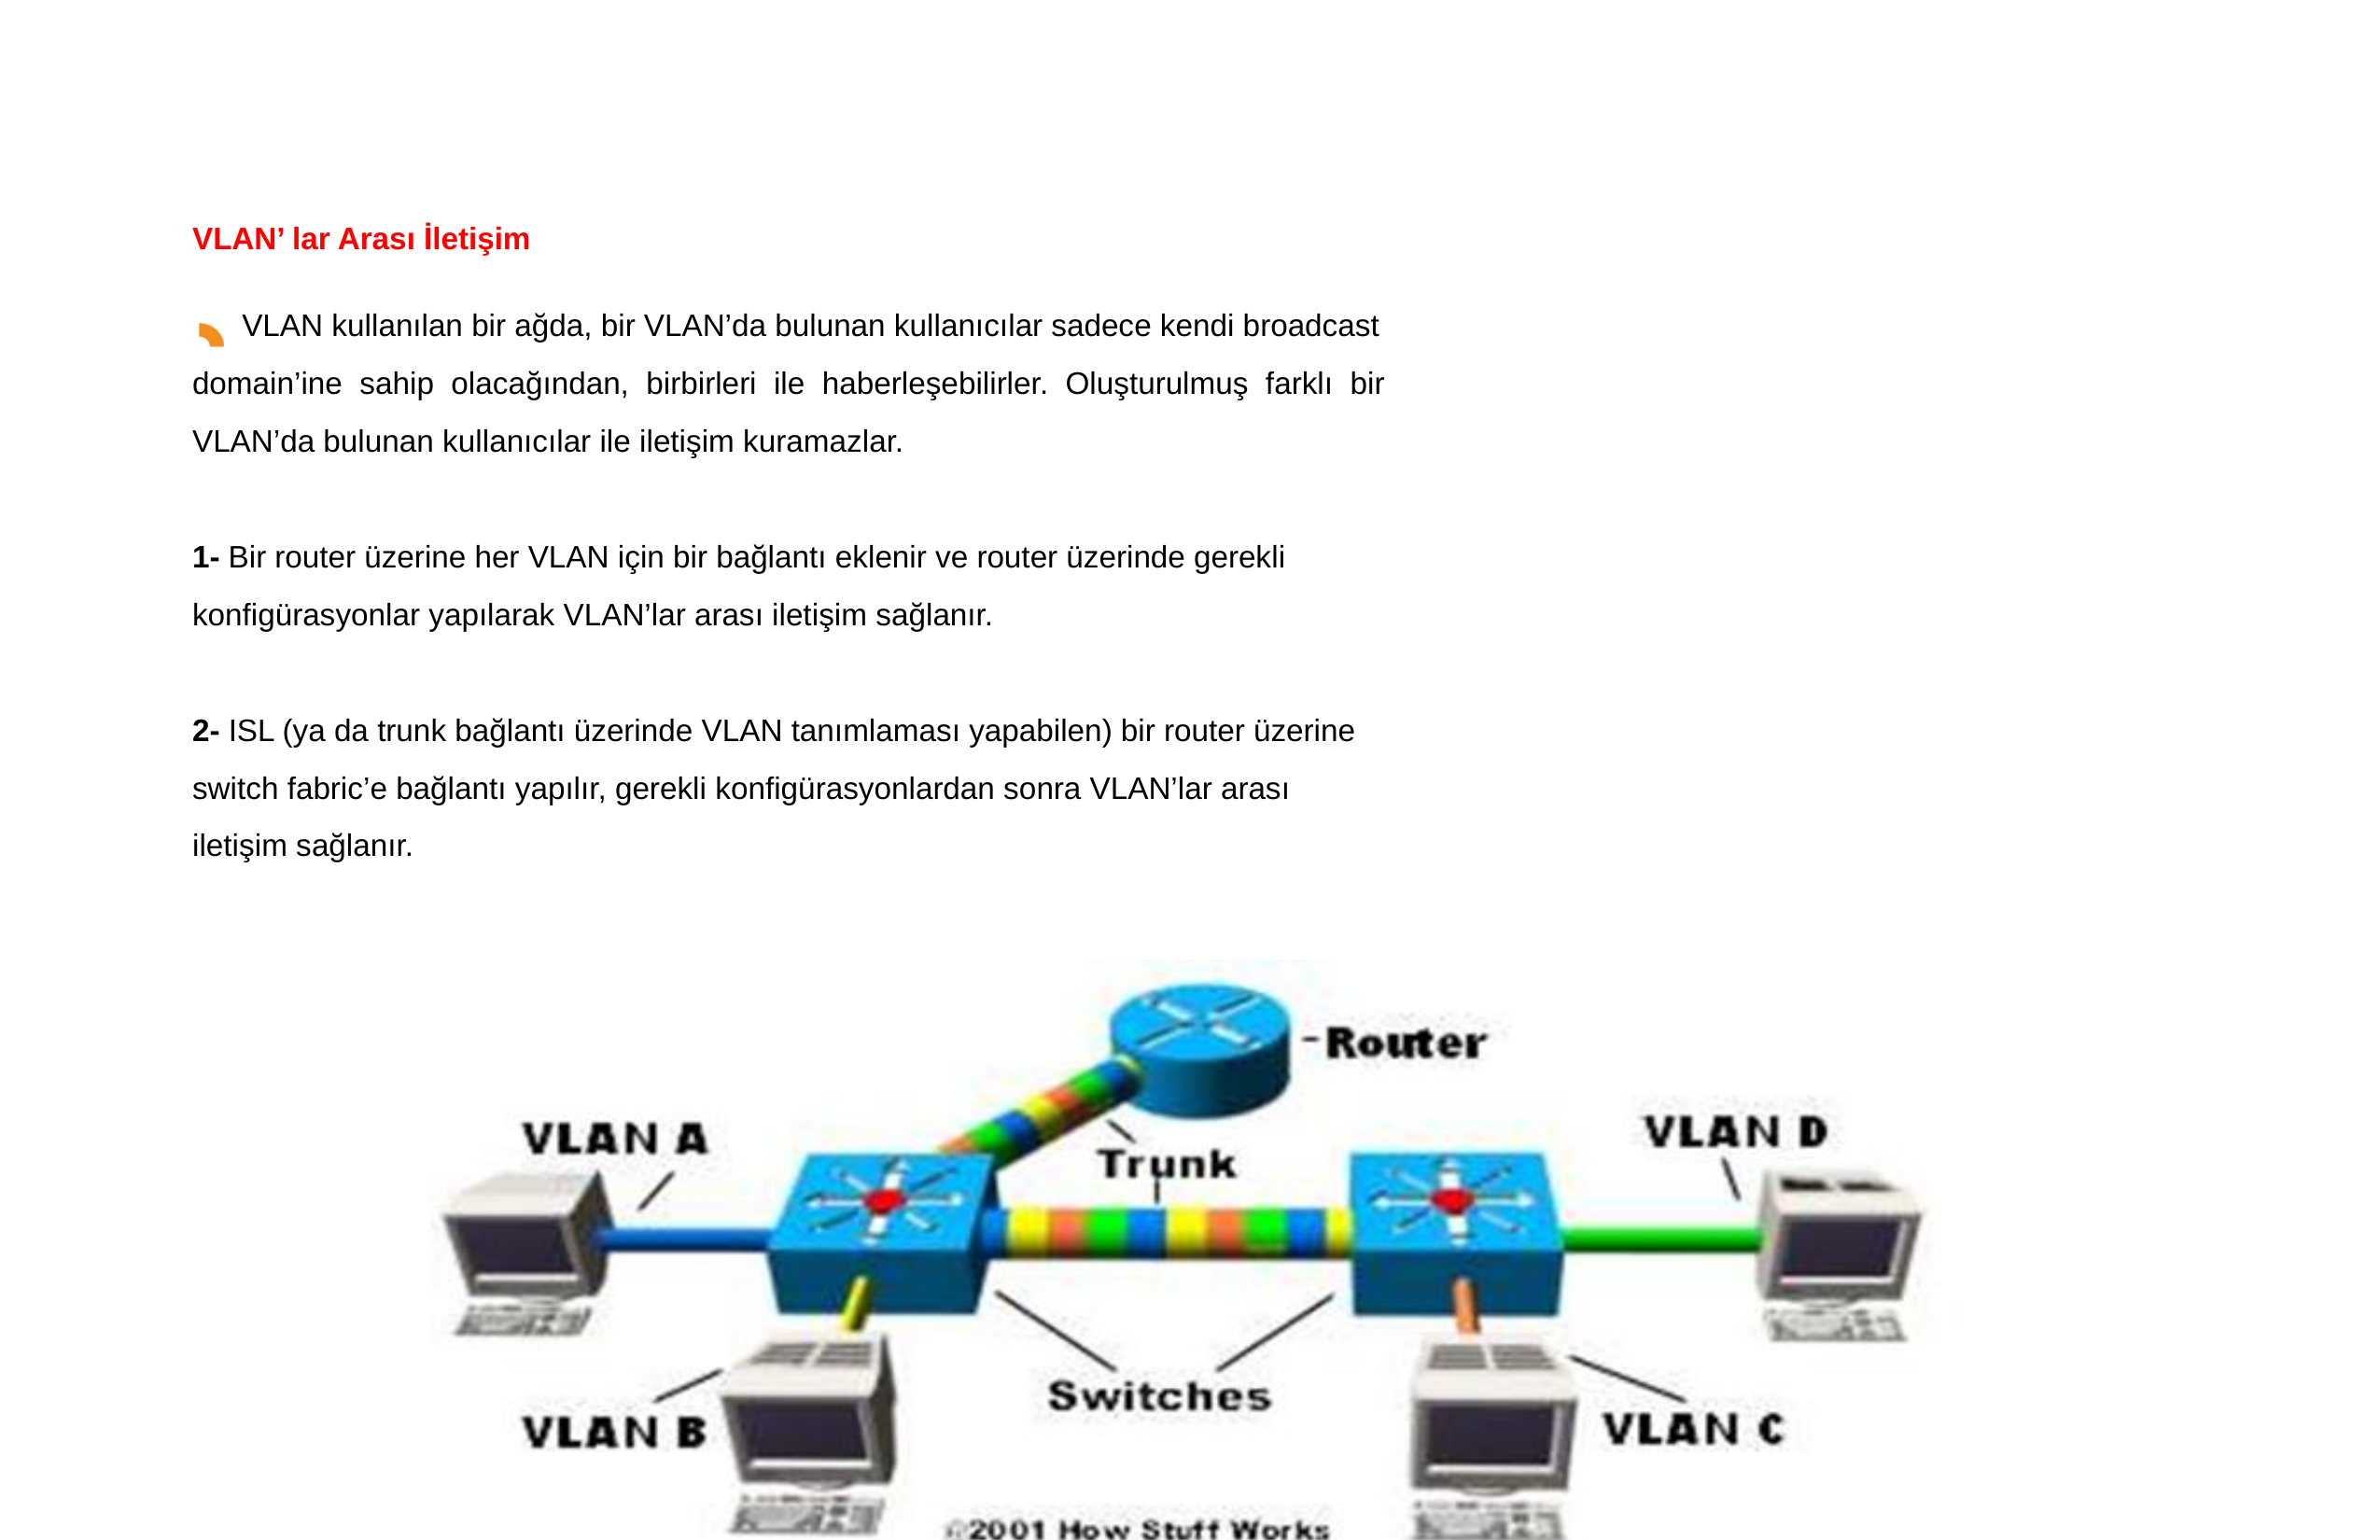

VLAN’ lar Arası İletişim
 VLAN kullanılan bir ağda, bir VLAN’da bulunan kullanıcılar sadece kendi broadcast
domain’ine sahip olacağından, birbirleri ile haberleşebilirler. Oluşturulmuş farklı bir
VLAN’da bulunan kullanıcılar ile iletişim kuramazlar.
1- Bir router üzerine her VLAN için bir bağlantı eklenir ve router üzerinde gerekli
konfigürasyonlar yapılarak VLAN’lar arası iletişim sağlanır.
2- ISL (ya da trunk bağlantı üzerinde VLAN tanımlaması yapabilen) bir router üzerine
switch fabric’e bağlantı yapılır, gerekli konfigürasyonlardan sonra VLAN’lar arası
iletişim sağlanır.